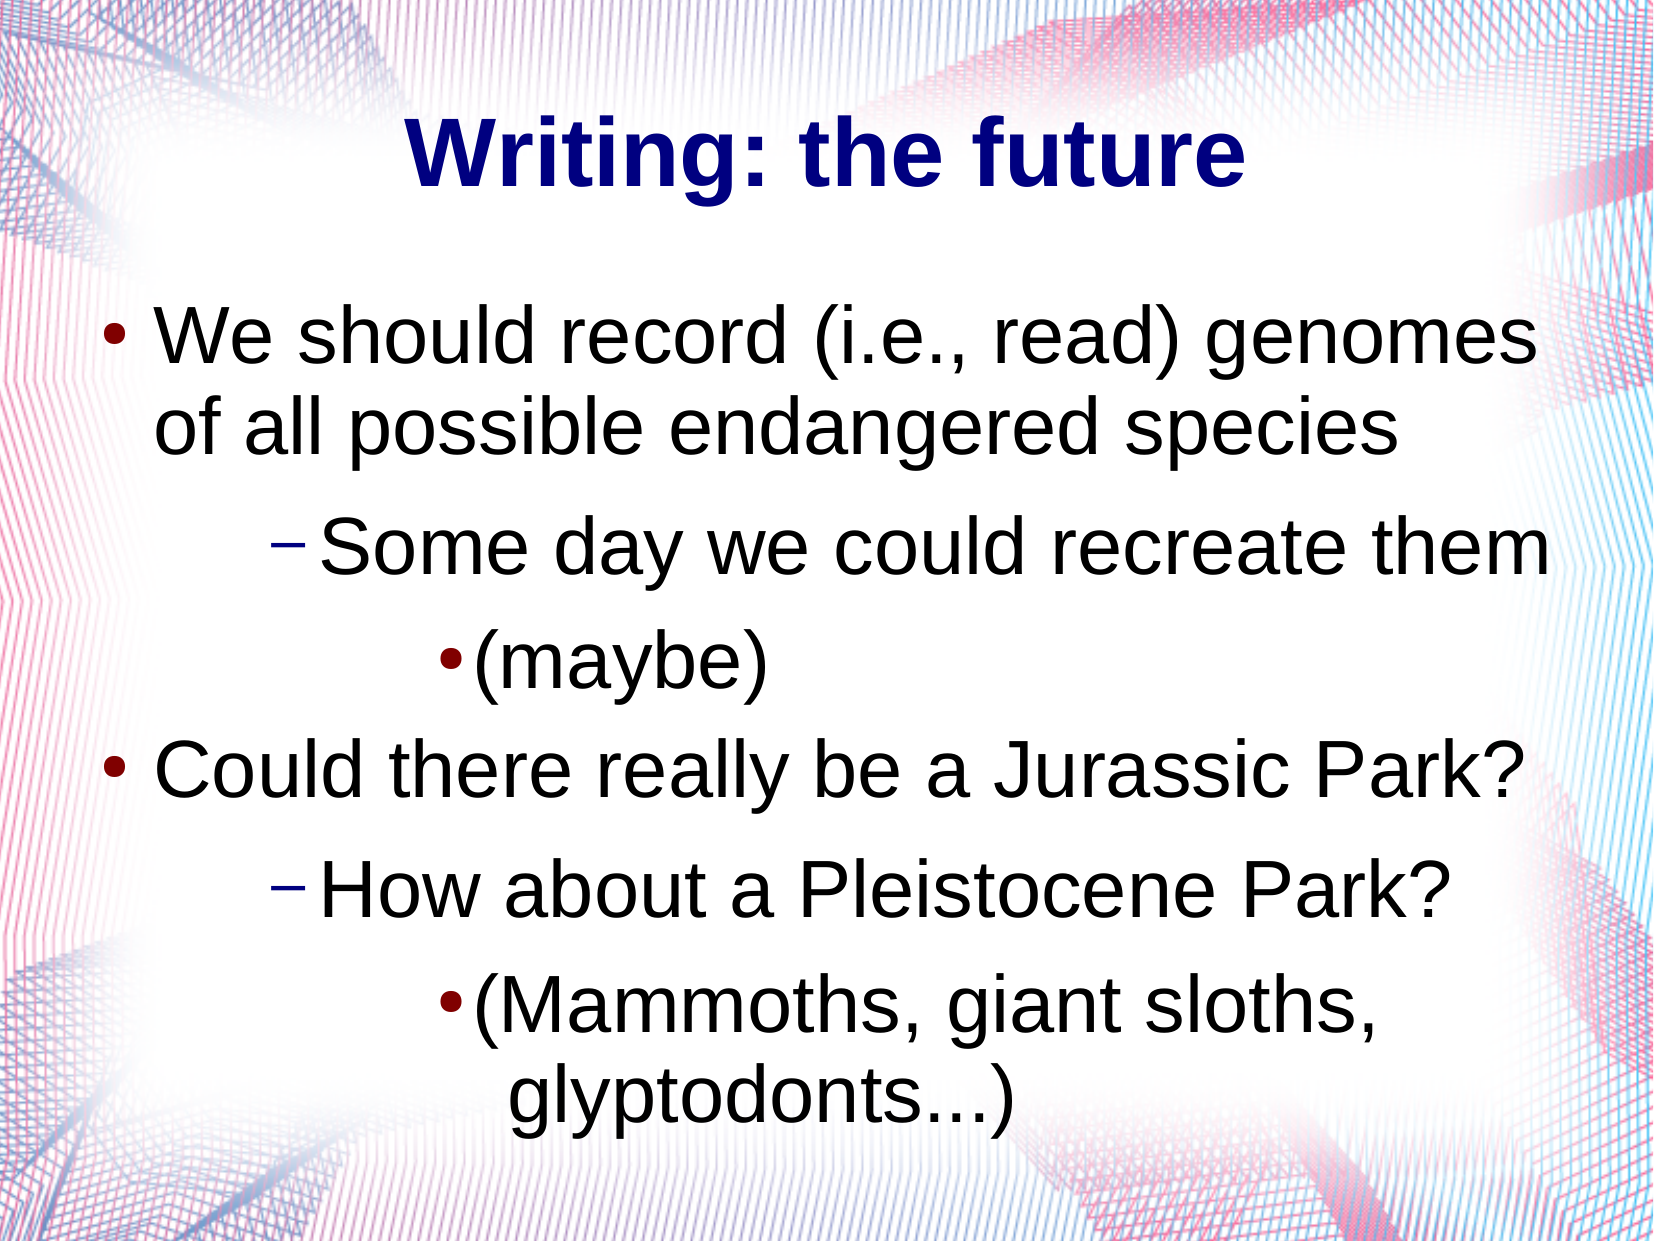

# Writing: the future
We should record (i.e., read) genomes of all possible endangered species
Some day we could recreate them
(maybe)
Could there really be a Jurassic Park?
How about a Pleistocene Park?
(Mammoths, giant sloths, glyptodonts...)